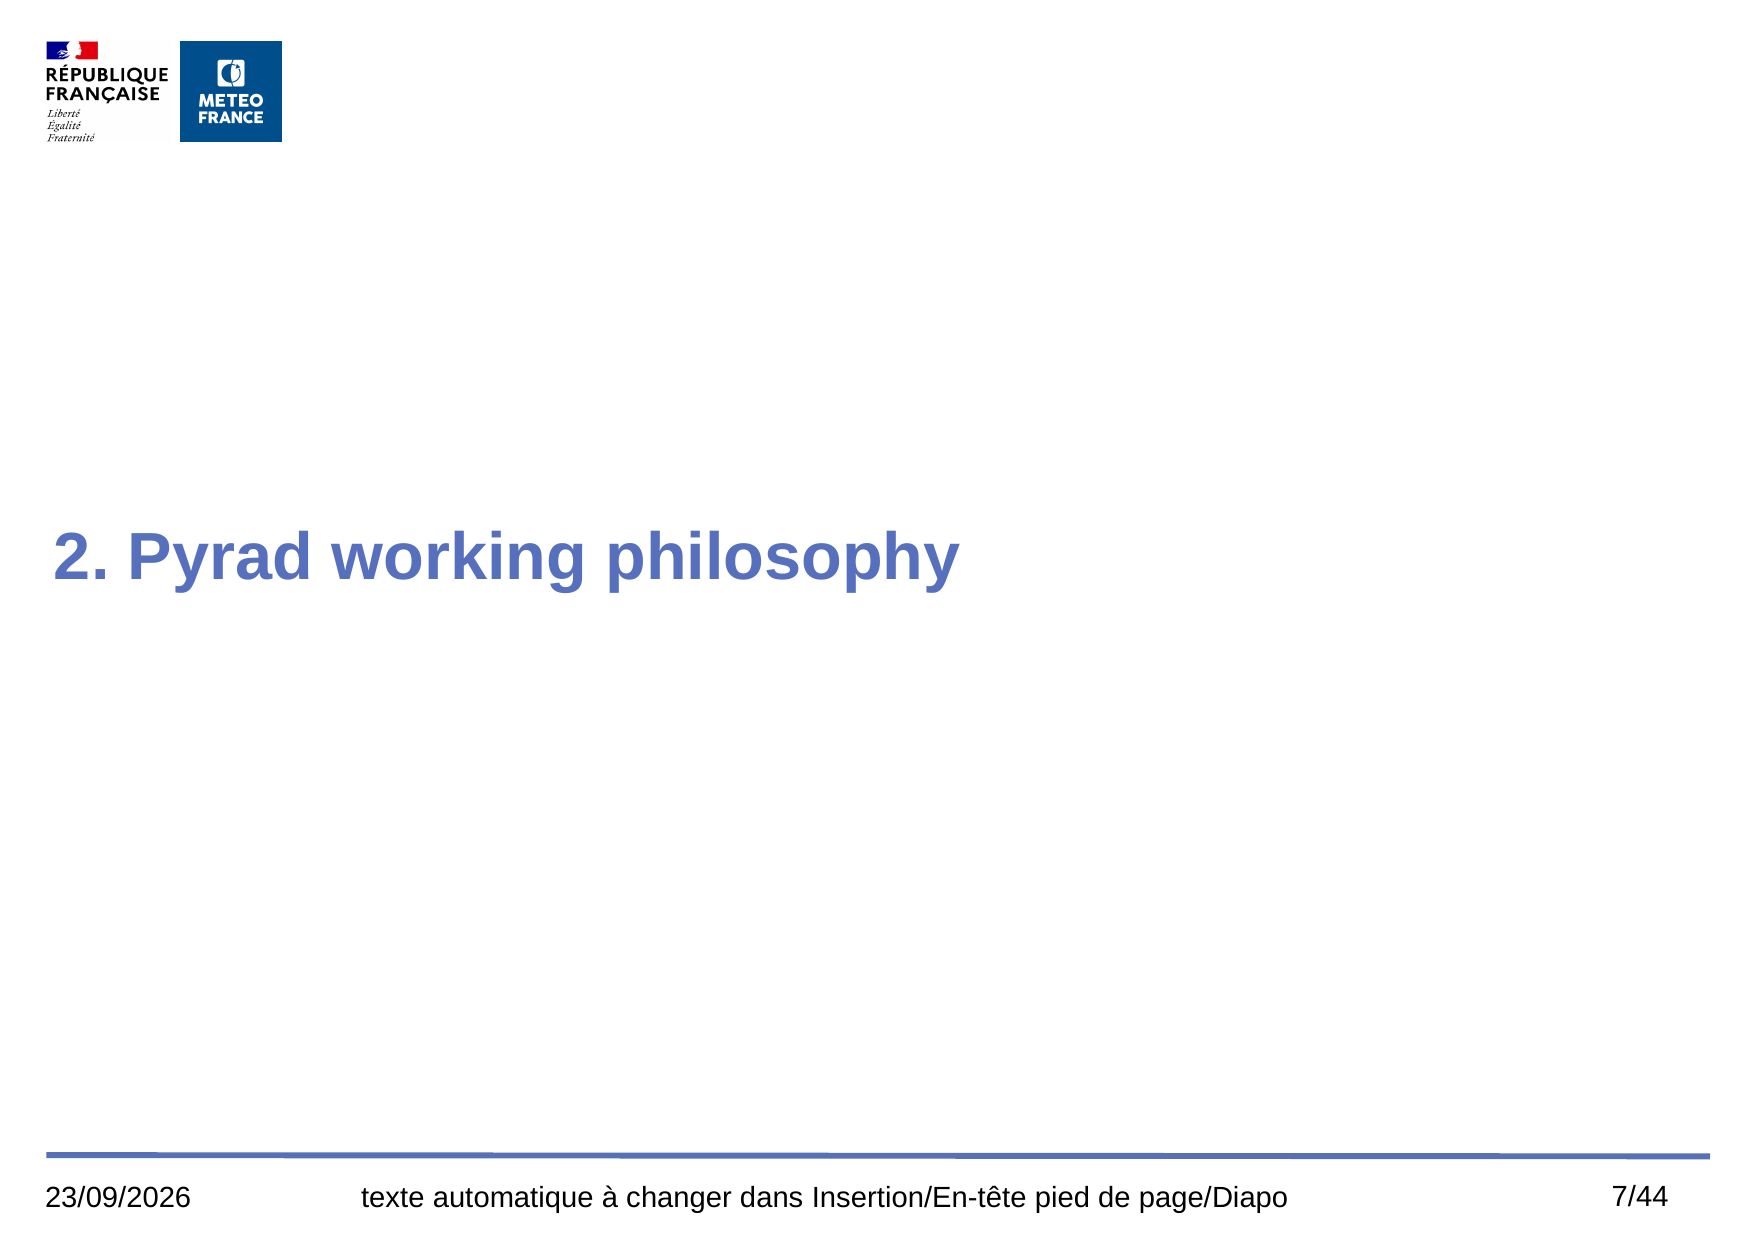

# 2. Pyrad working philosophy
7
texte automatique à changer dans Insertion/En-tête pied de page/Diapo